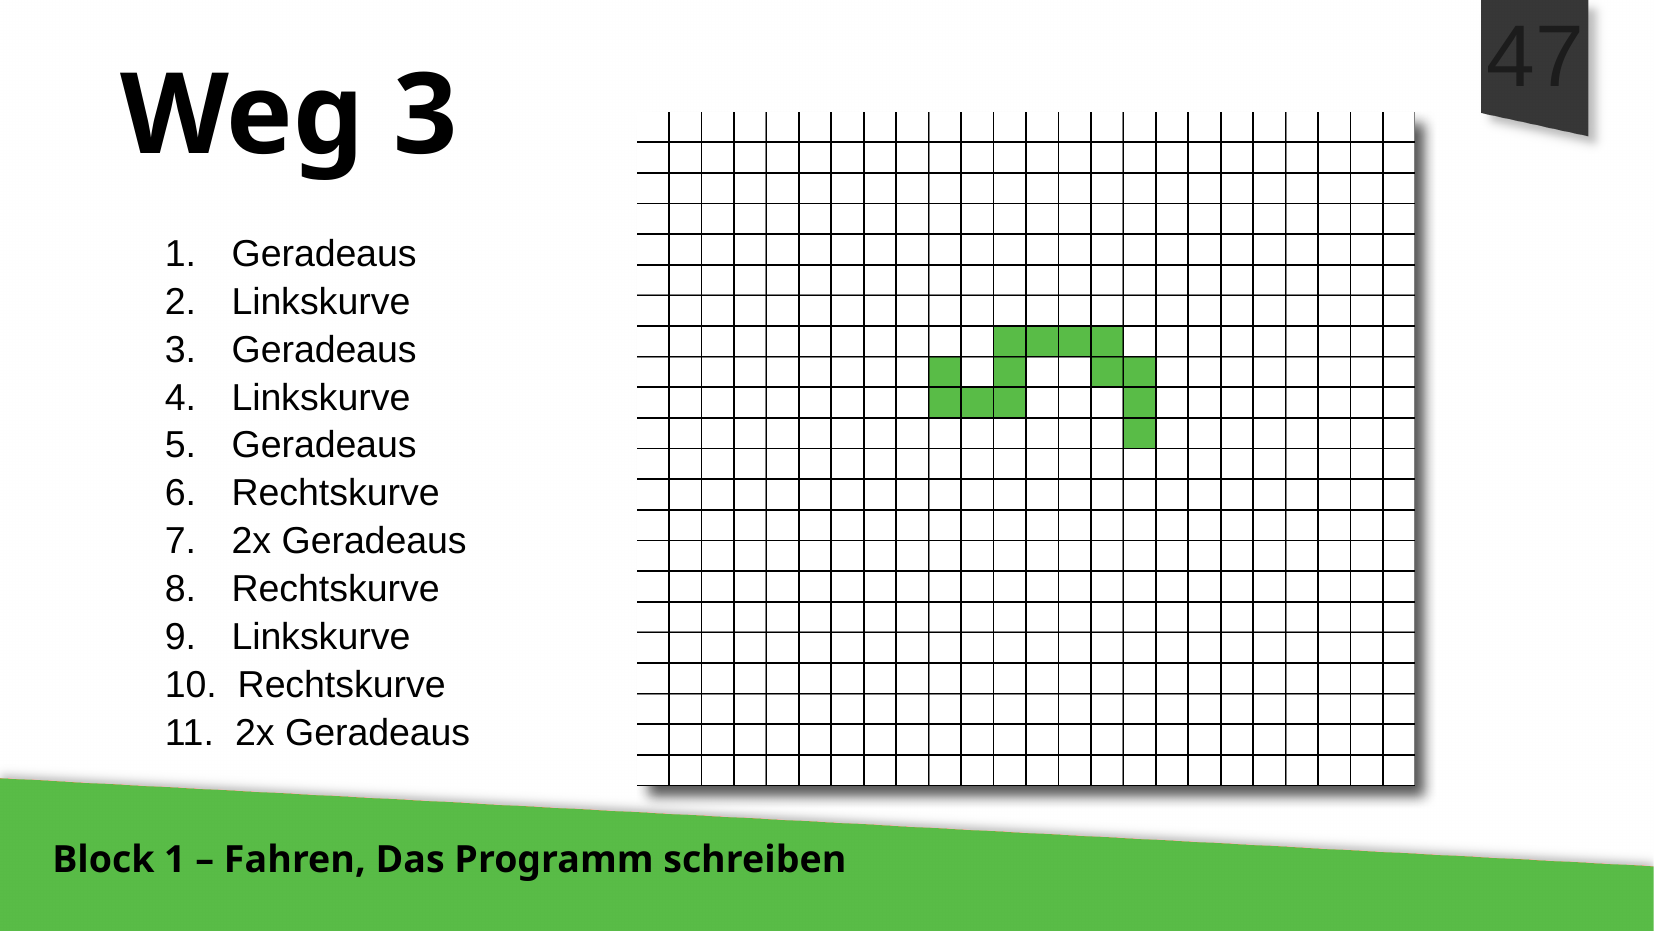

# Weg 3
 Geradeaus
 Linkskurve
 Geradeaus
 Linkskurve
 Geradeaus
 Rechtskurve
 2x Geradeaus
 Rechtskurve
 Linkskurve
 Rechtskurve
 2x Geradeaus
Block 1 – Fahren, Das Programm schreiben